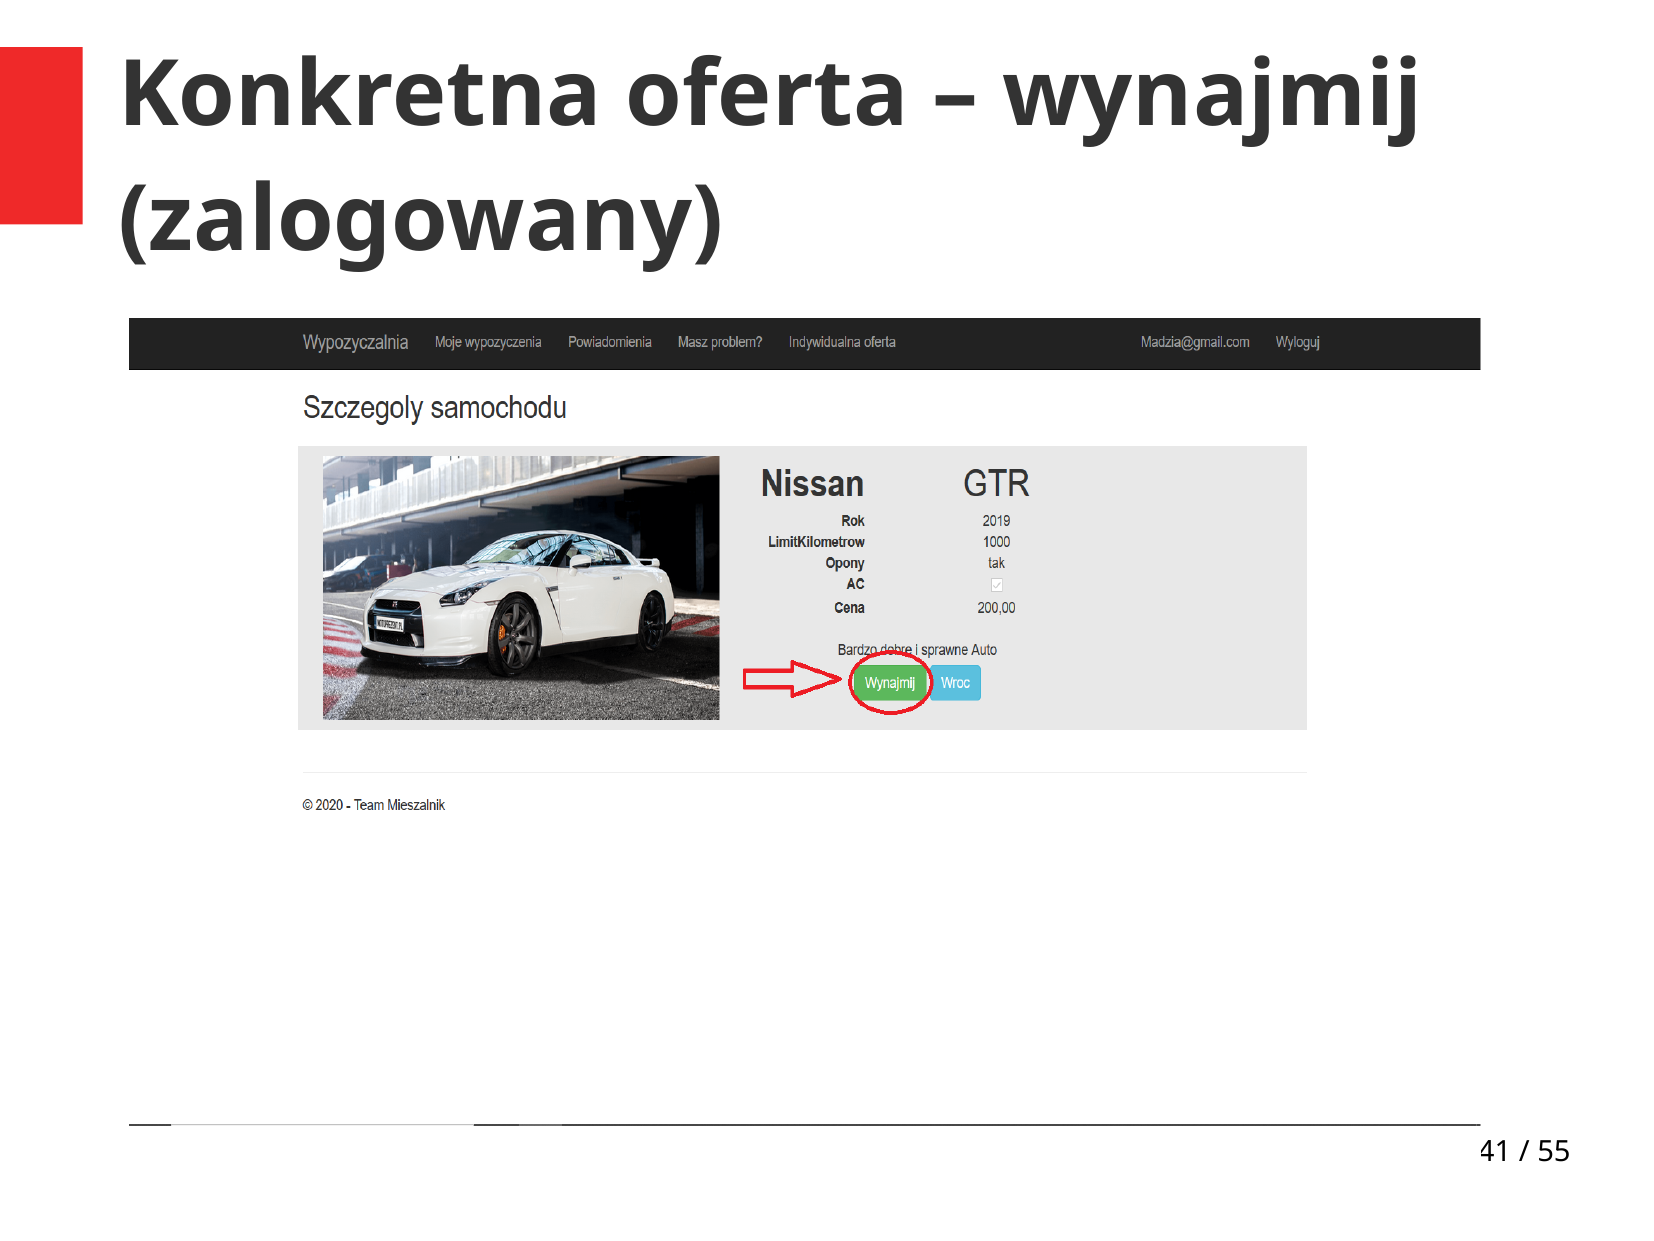

# Konkretna oferta – wynajmij (zalogowany)
41